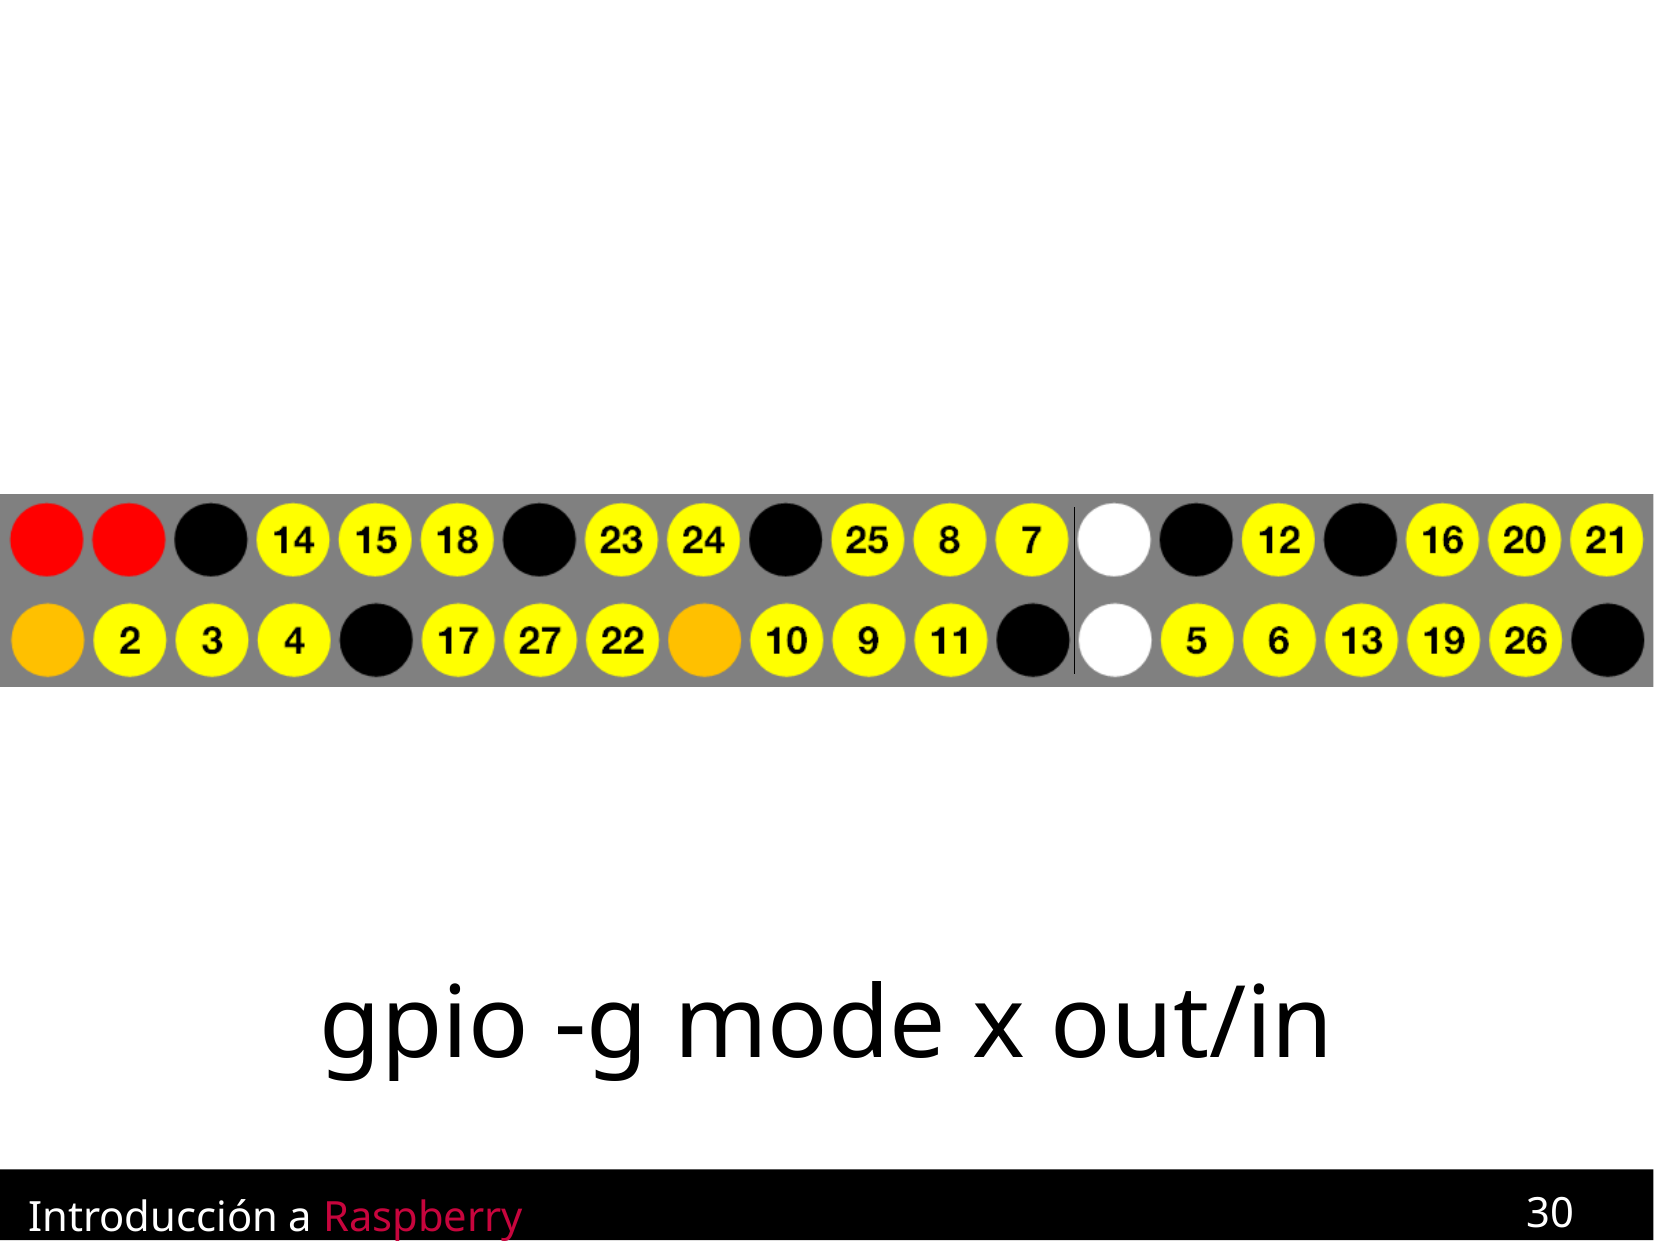

# gpio -g mode x out/in
Introducción a Raspberry Pi